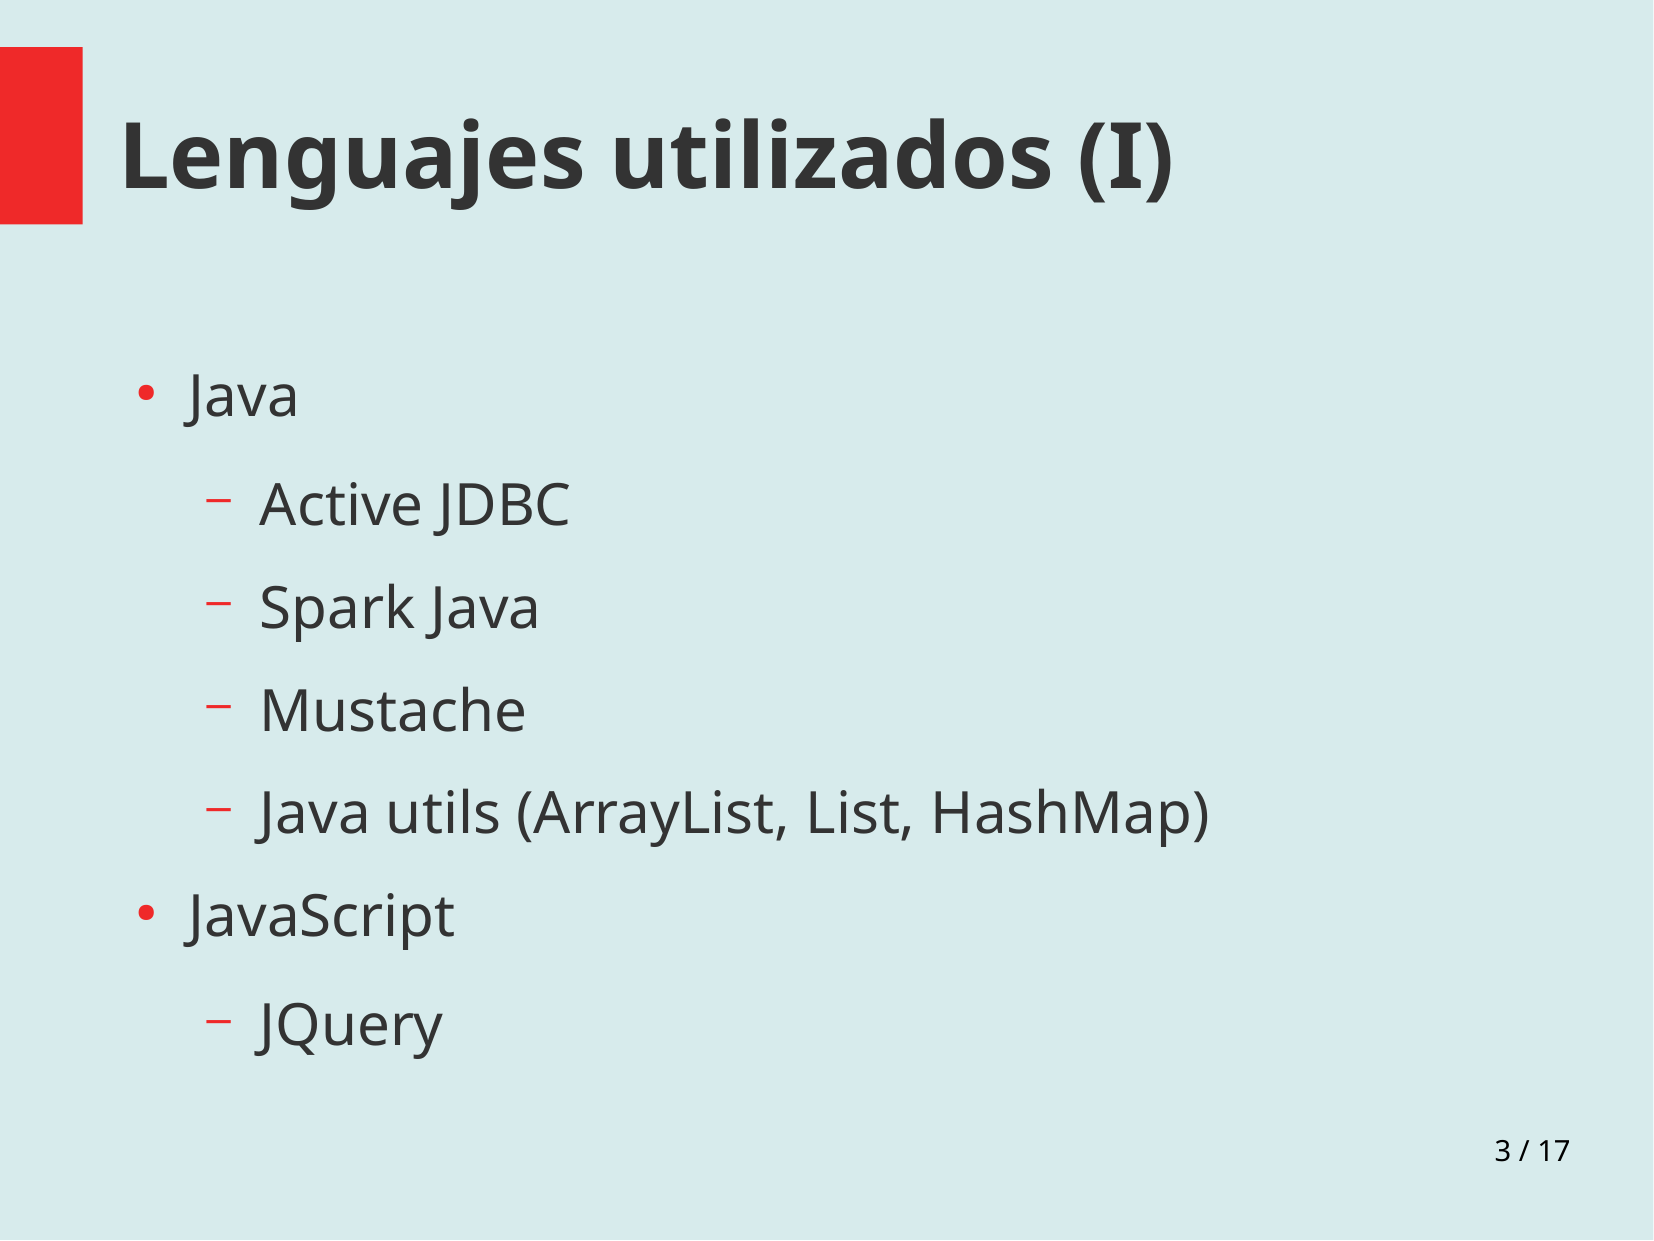

# Lenguajes utilizados (I)
Java
Active JDBC
Spark Java
Mustache
Java utils (ArrayList, List, HashMap)
JavaScript
JQuery
3